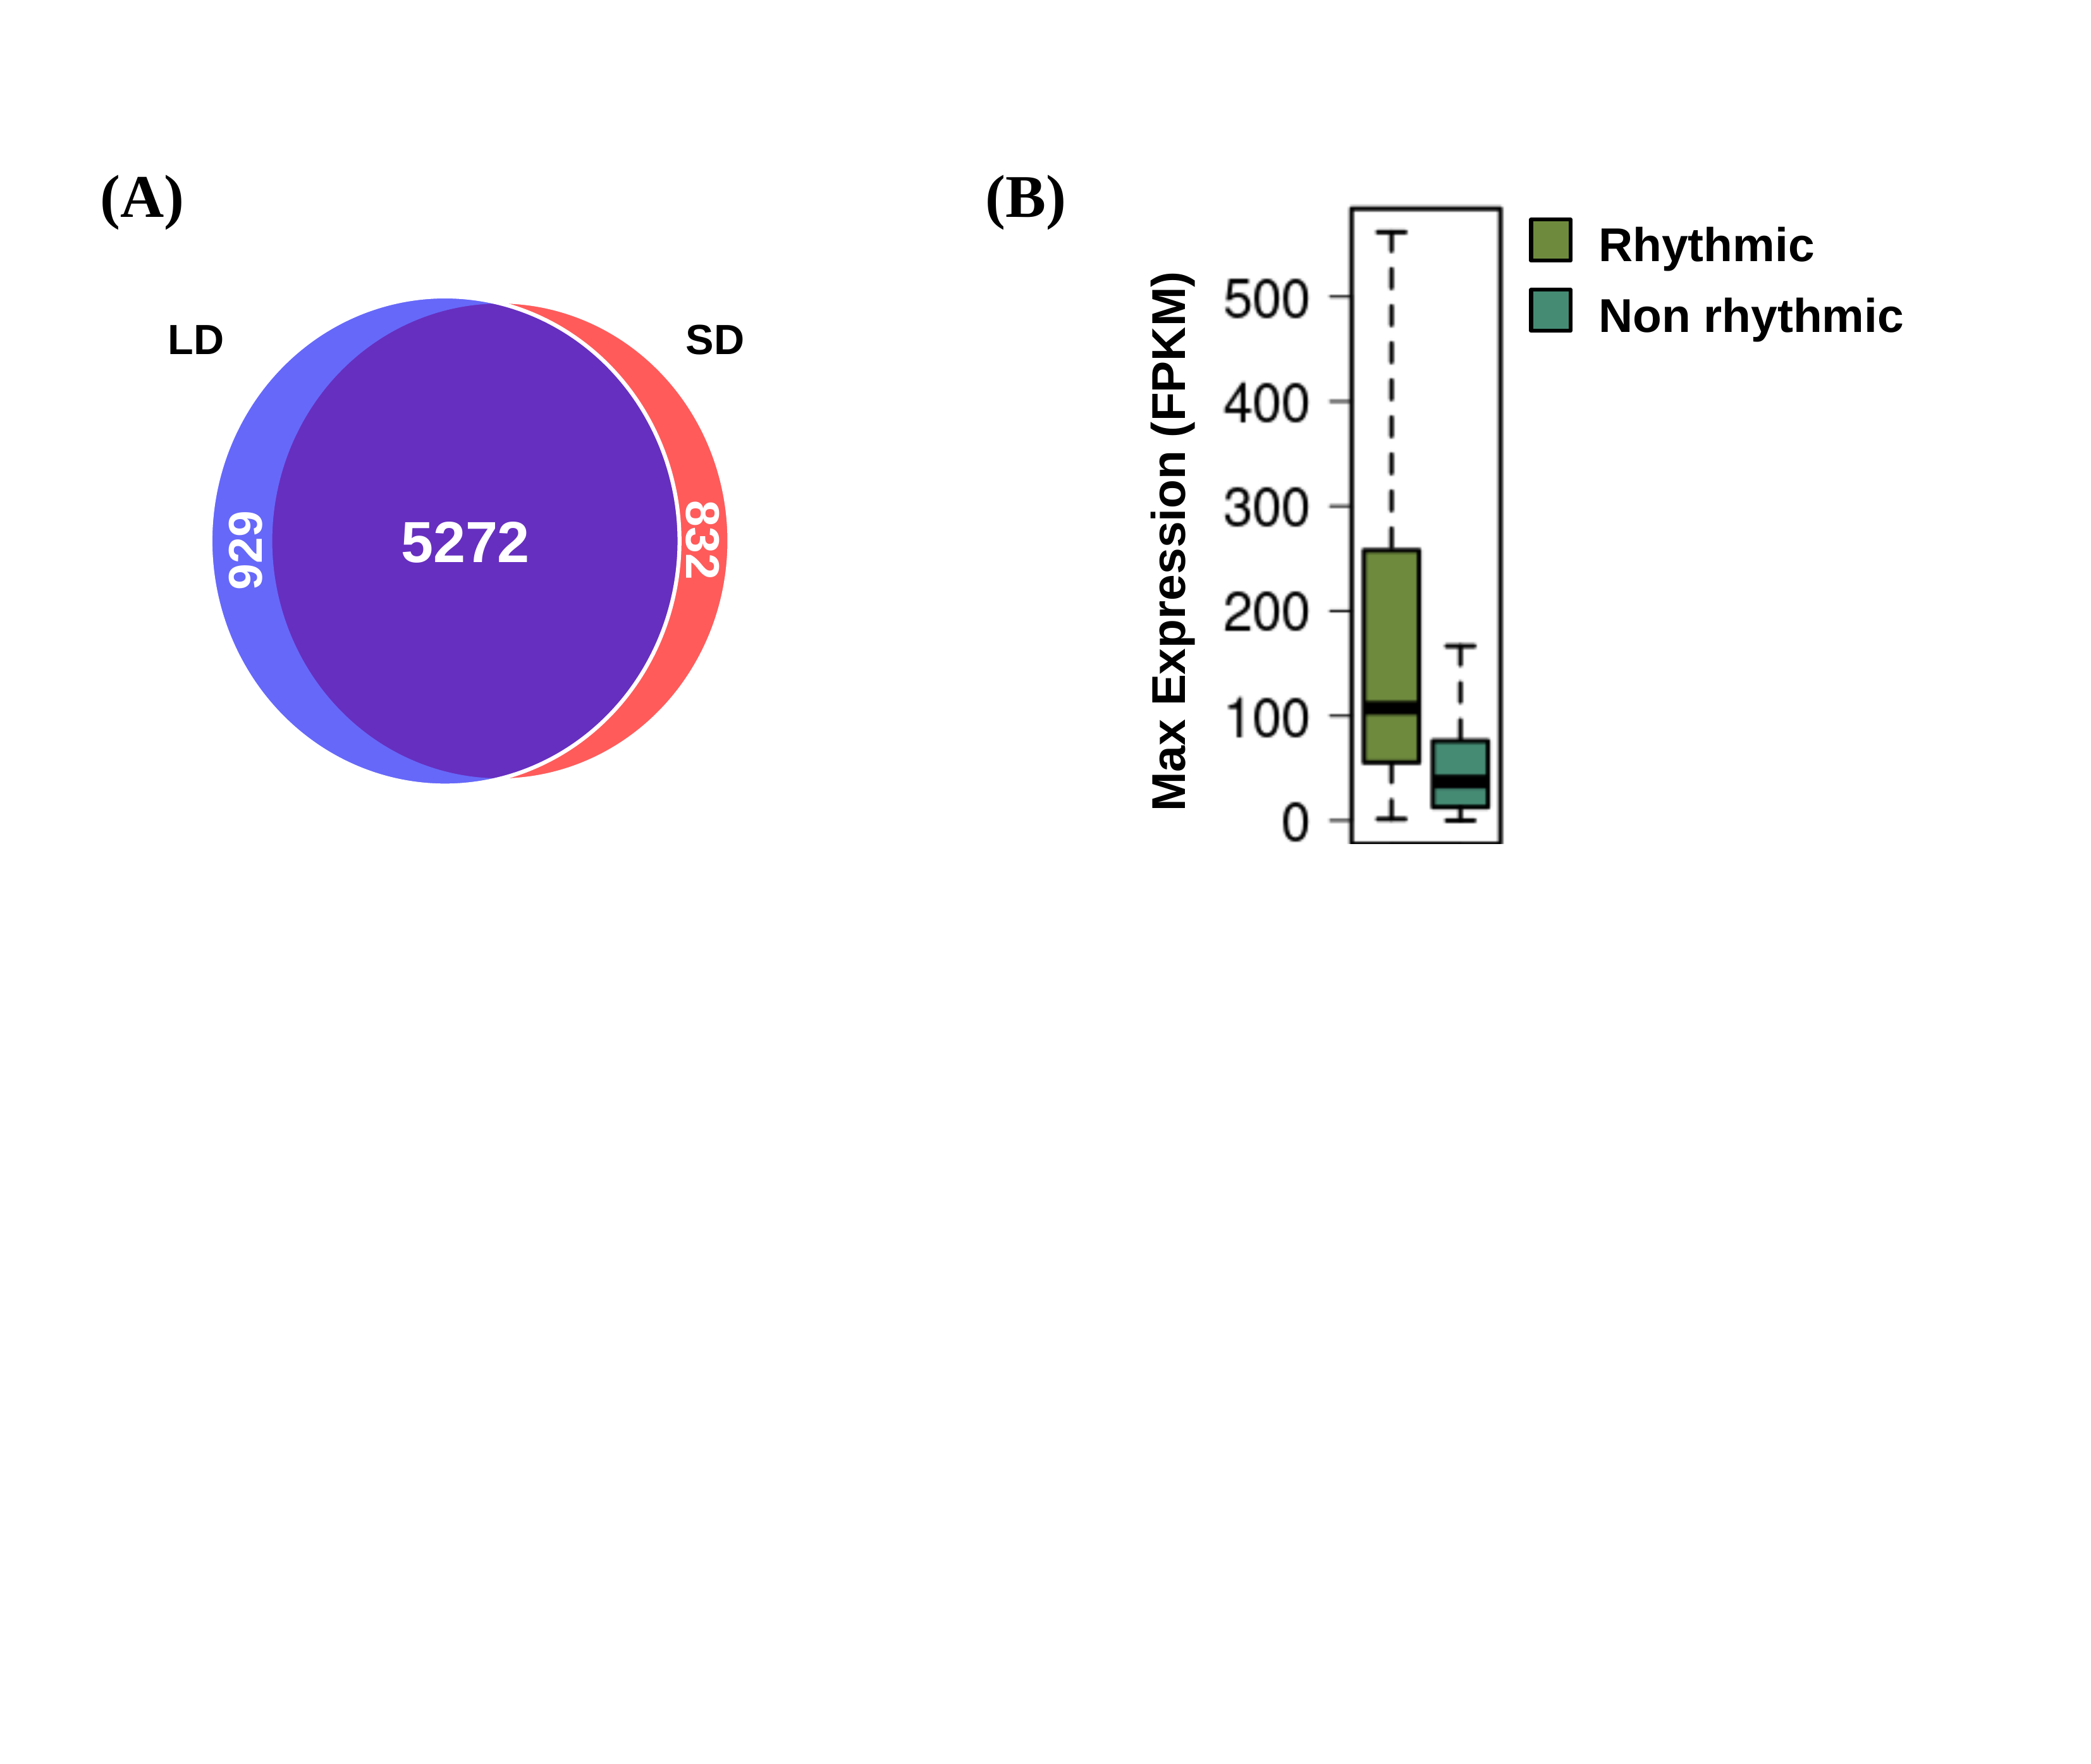

(A)
 (B)
Rhythmic
Non rhythmic
LD
SD
Max Expression (FPKM)
929
5272
832